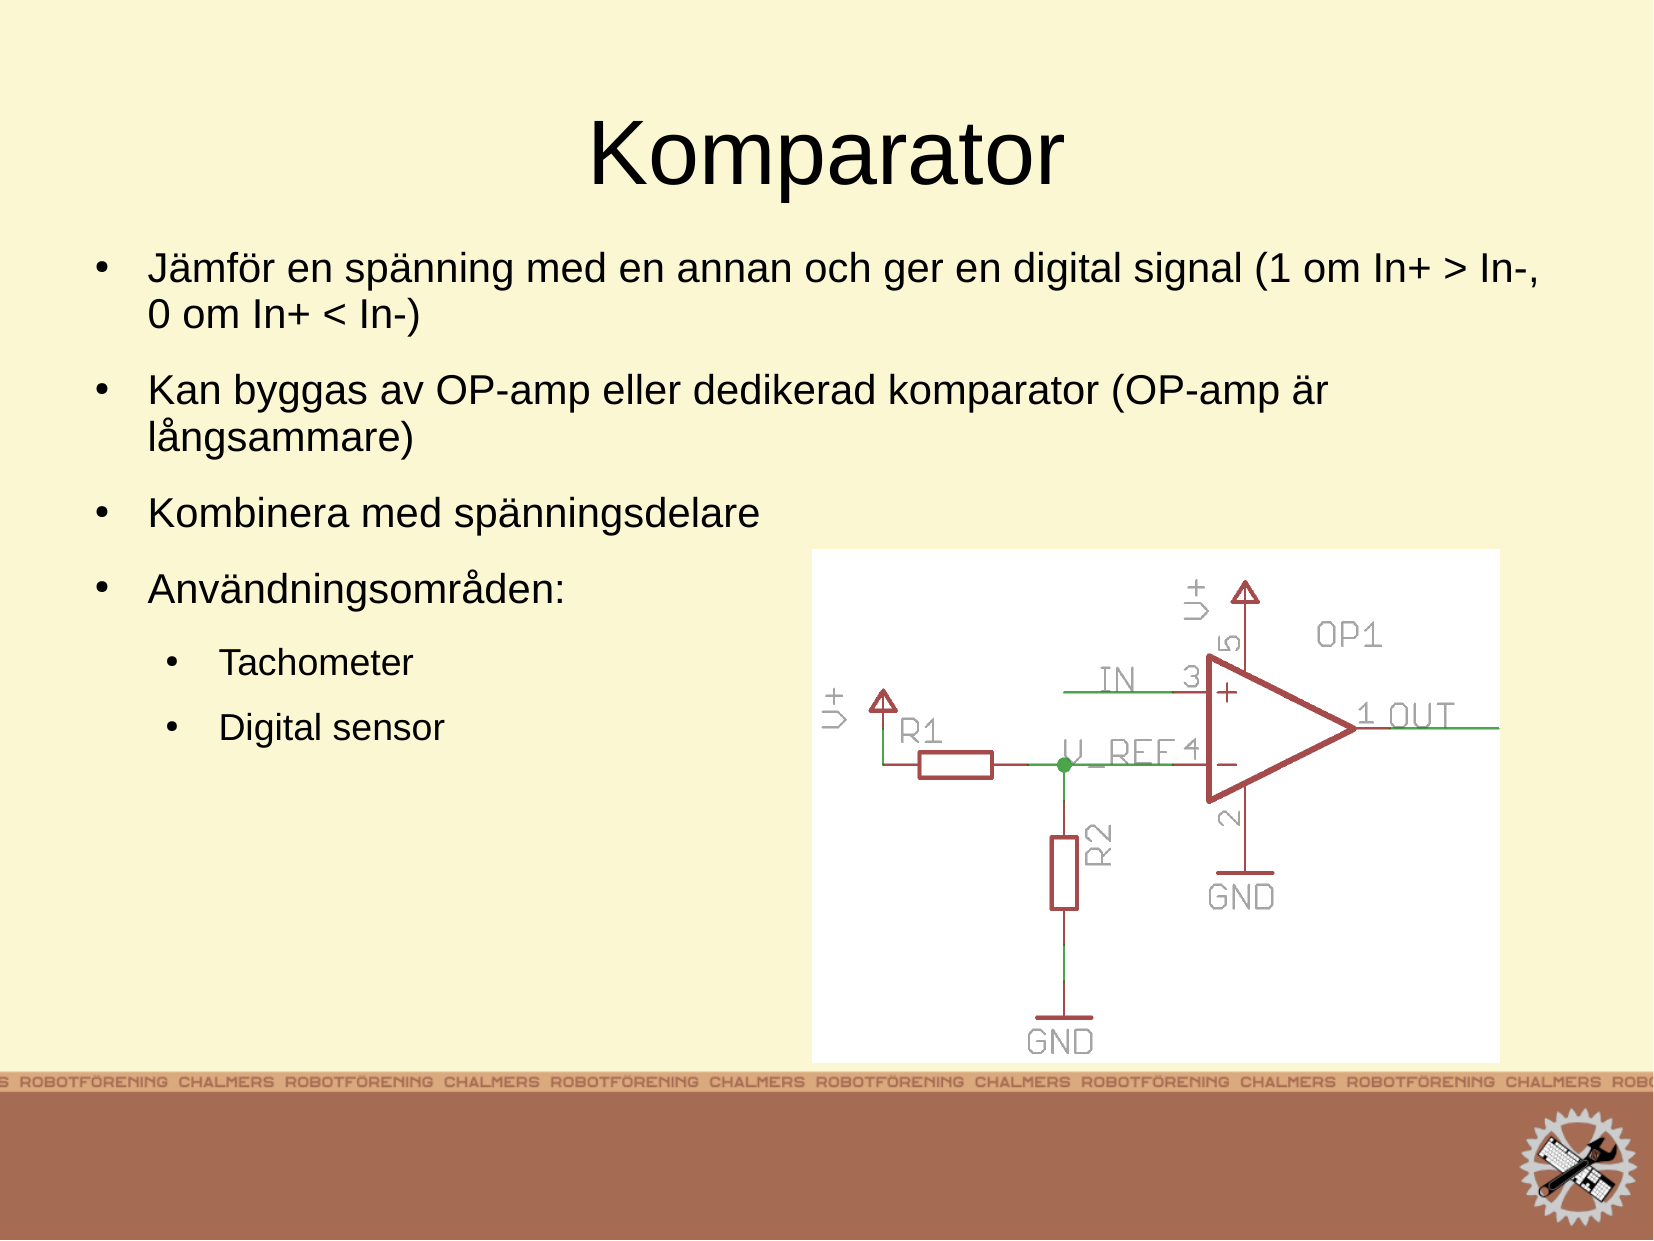

# Komparator
Jämför en spänning med en annan och ger en digital signal (1 om In+ > In-, 0 om In+ < In-)
Kan byggas av OP-amp eller dedikerad komparator (OP-amp är långsammare)
Kombinera med spänningsdelare
Användningsområden:
Tachometer
Digital sensor